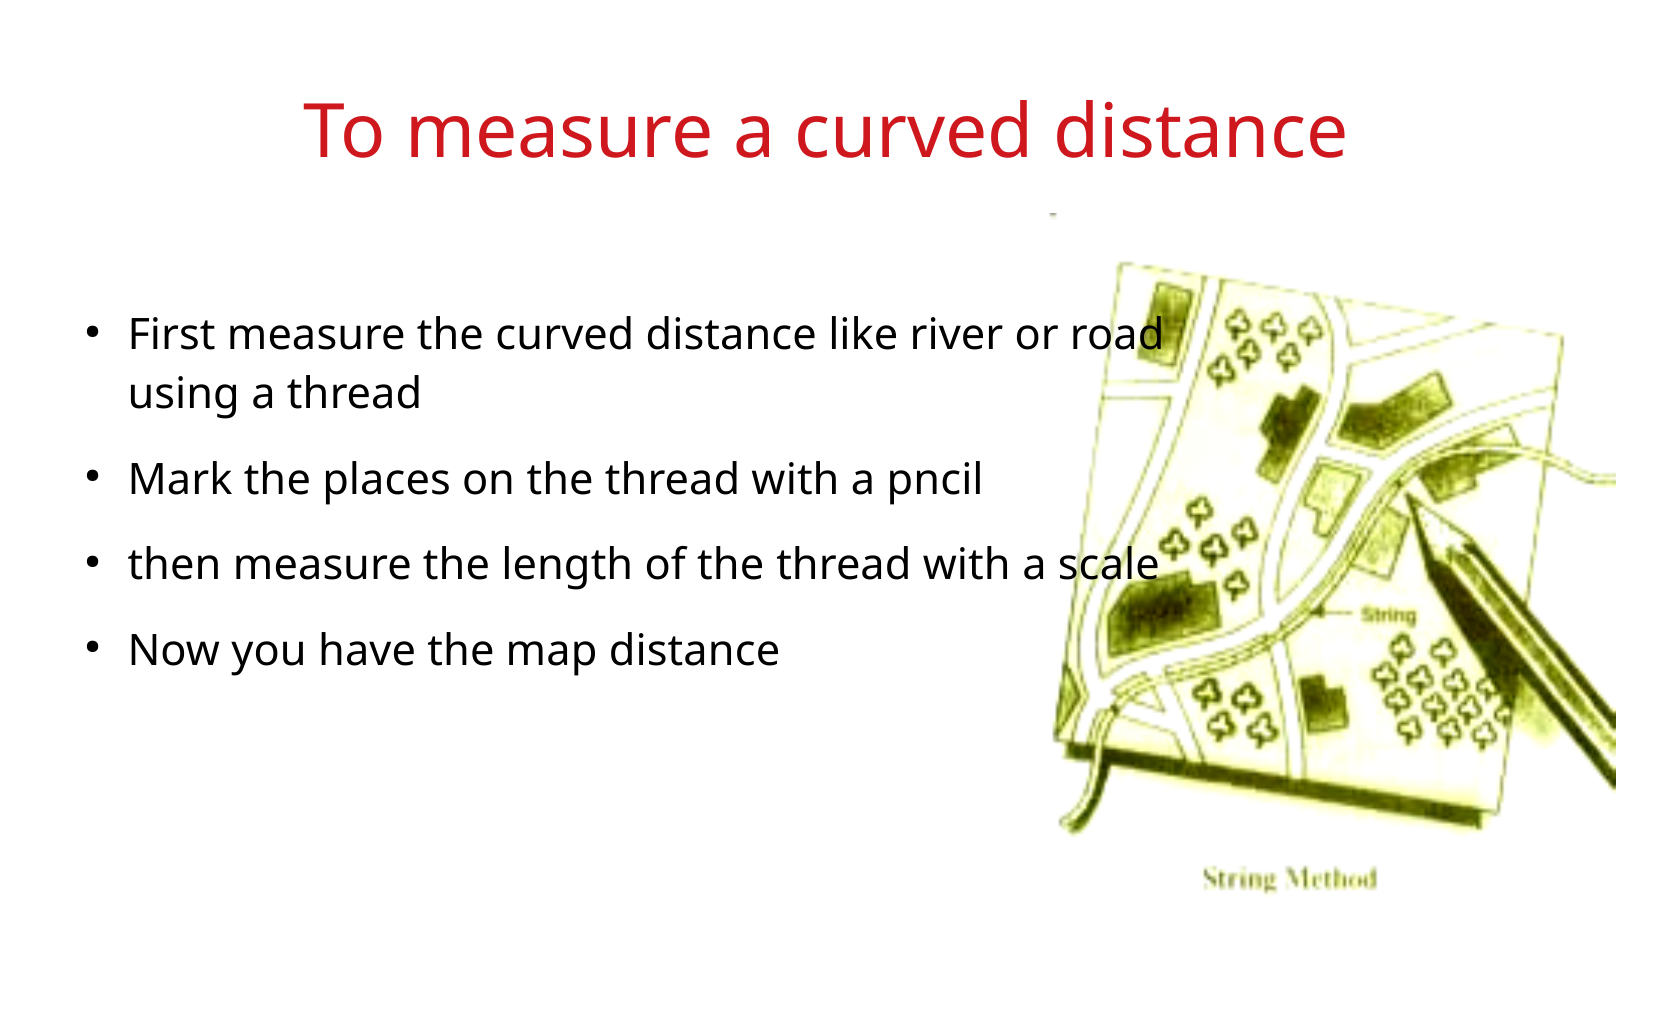

# To measure a curved distance‍
First measure the curved distance like river or road using a thread
Mark the places on the thread with a pncil
then measure the length of the thread with a scale
Now you have the map distance